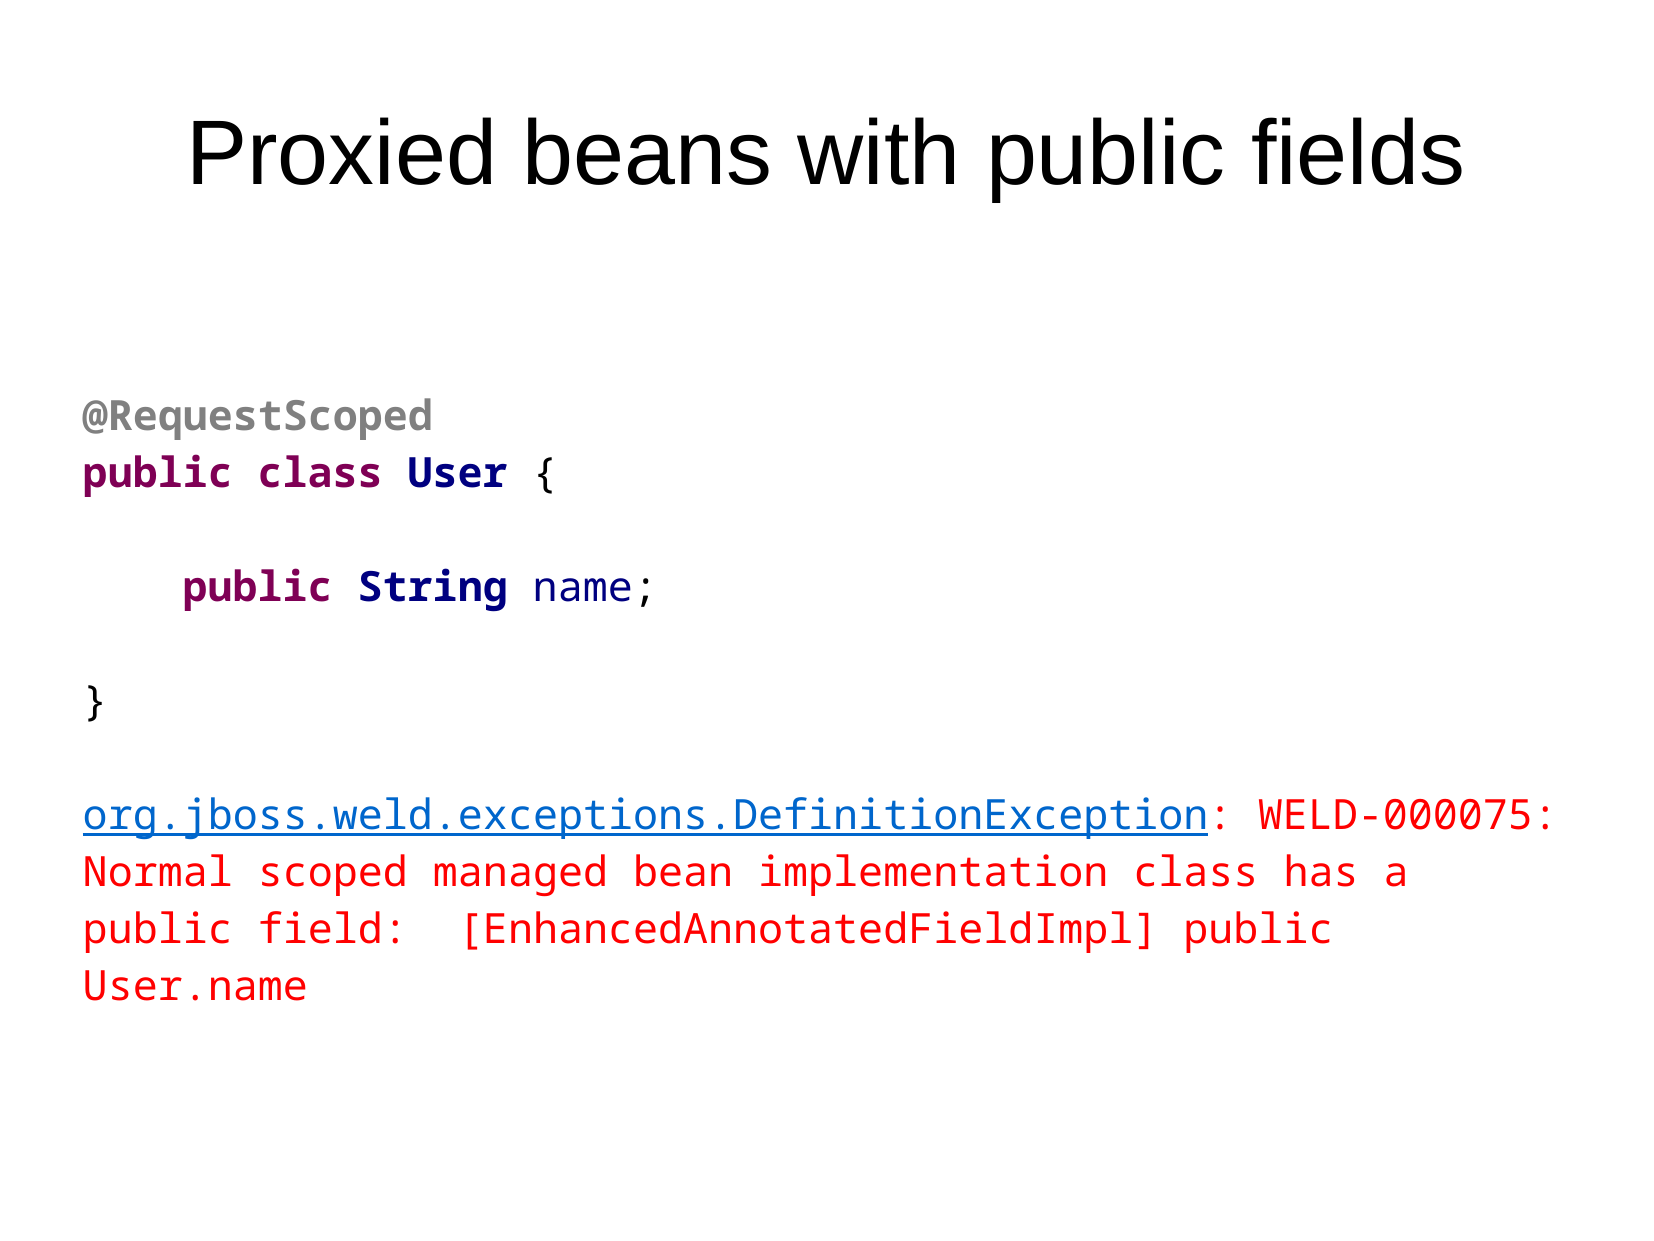

# Proxied beans with public fields
@RequestScoped
public class User {
 public String name;
}
org.jboss.weld.exceptions.DefinitionException: WELD-000075: Normal scoped managed bean implementation class has a public field: [EnhancedAnnotatedFieldImpl] public User.name